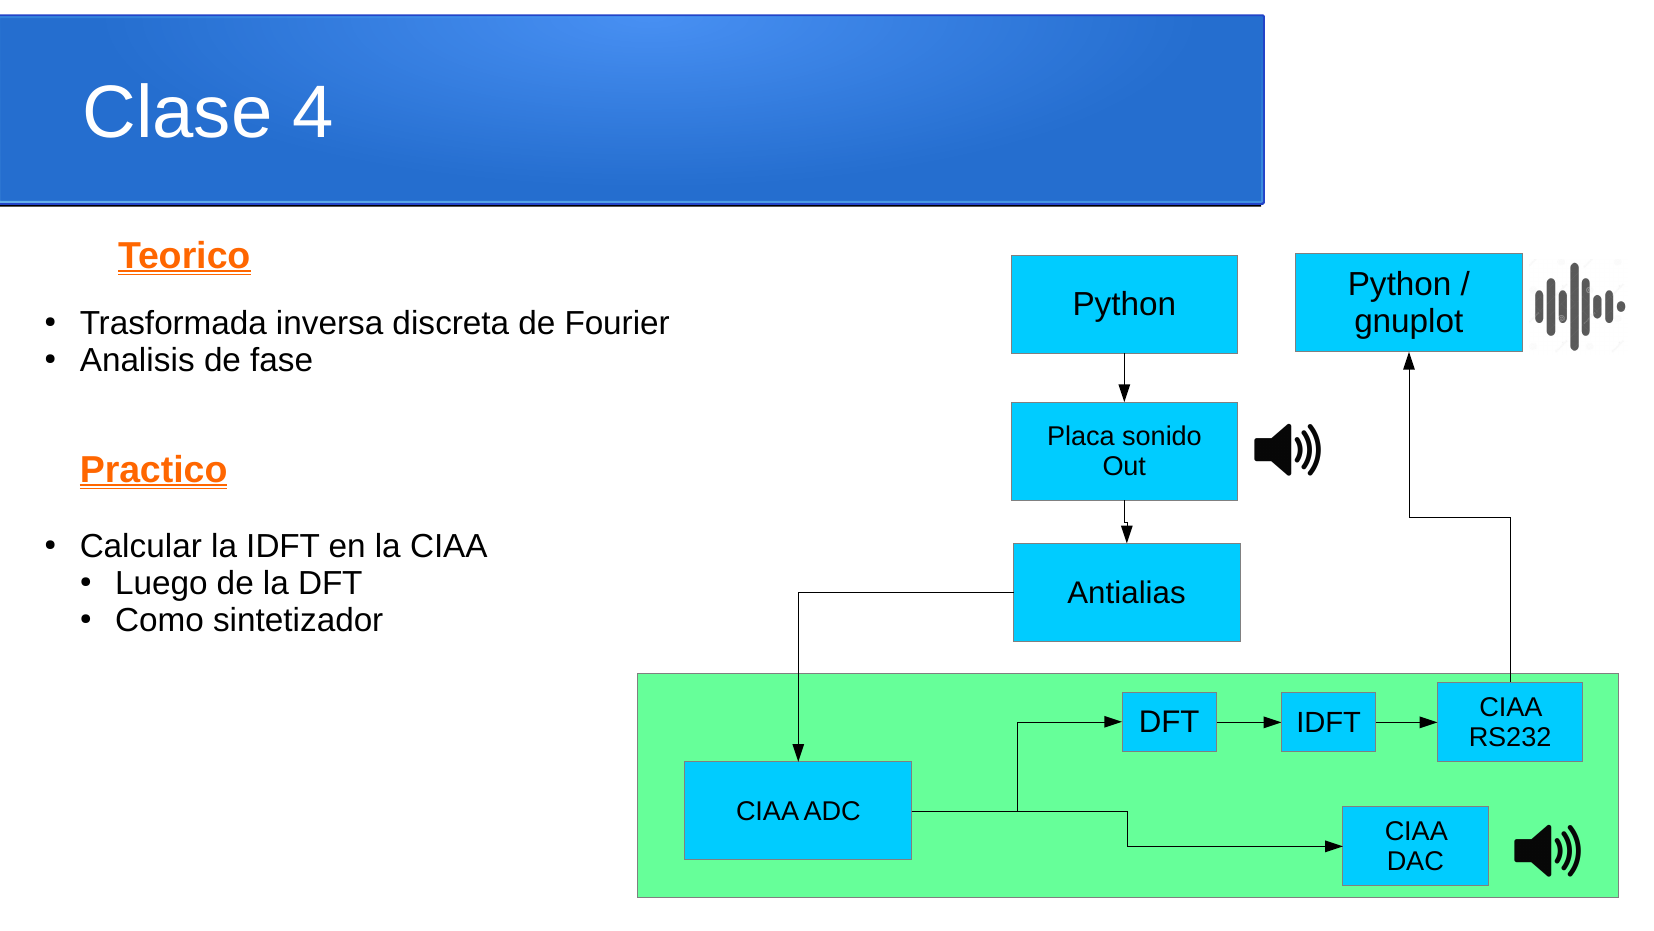

# Clase 4
	Teorico
Trasformada inversa discreta de Fourier
Analisis de fase
Practico
Calcular la IDFT en la CIAA
Luego de la DFT
Como sintetizador
Python / gnuplot
Python
Placa sonido Out
Antialias
CIAA RS232
DFT
IDFT
CIAA ADC
CIAA DAC